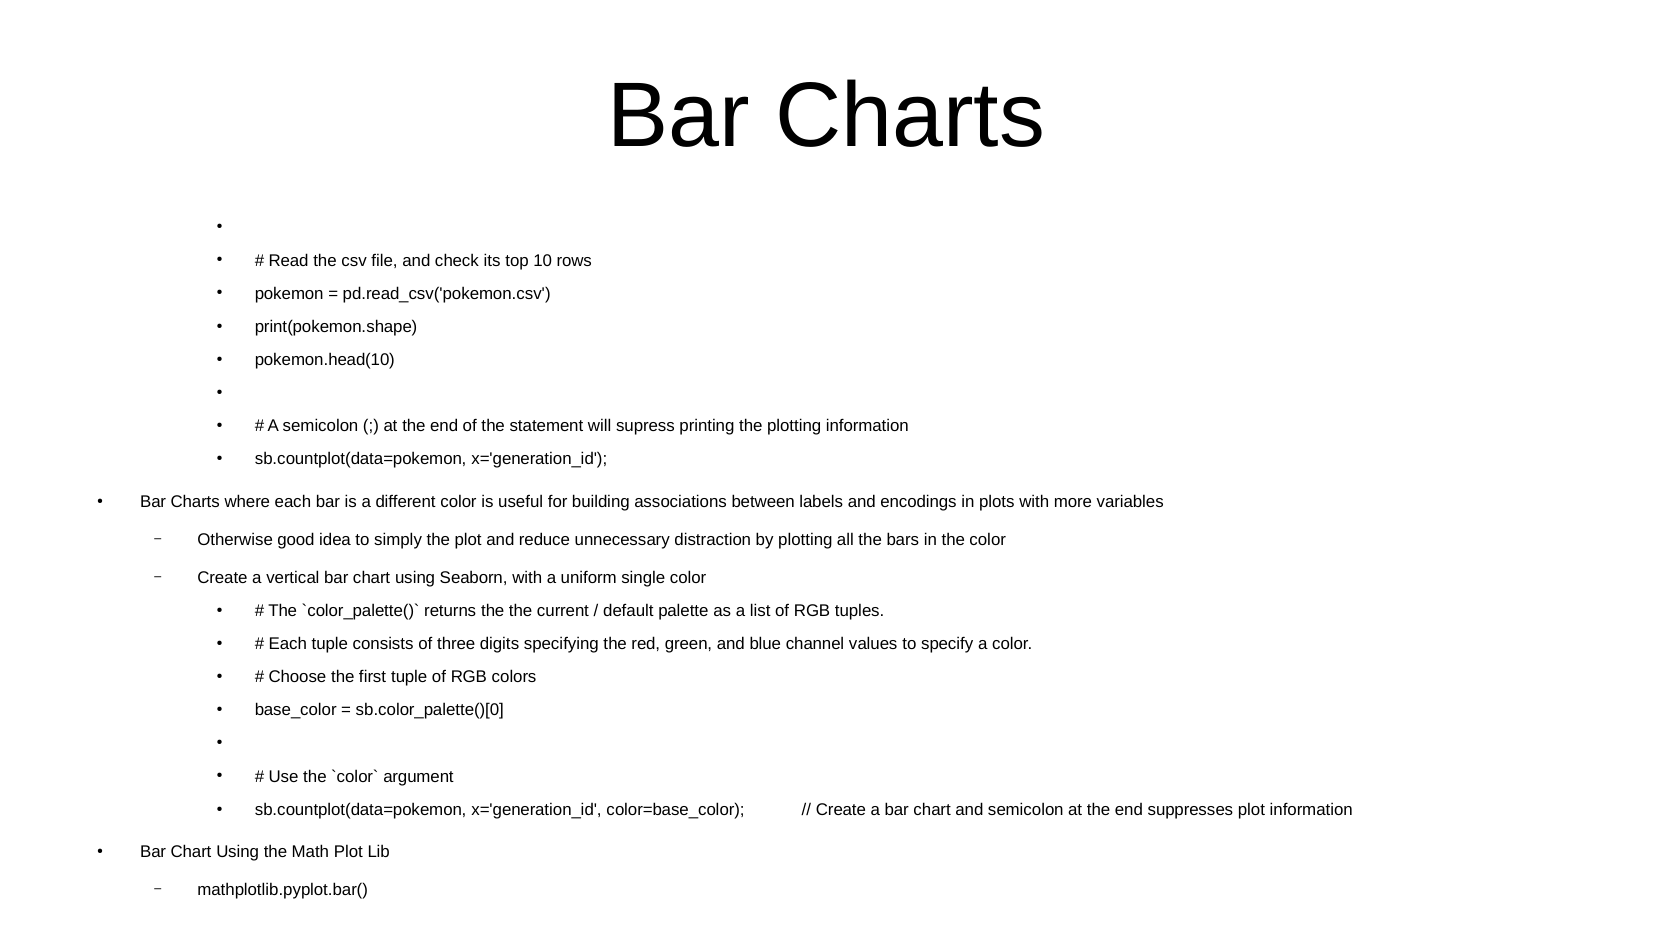

# Bar Charts
# Read the csv file, and check its top 10 rows
pokemon = pd.read_csv('pokemon.csv')
print(pokemon.shape)
pokemon.head(10)
# A semicolon (;) at the end of the statement will supress printing the plotting information
sb.countplot(data=pokemon, x='generation_id');
Bar Charts where each bar is a different color is useful for building associations between labels and encodings in plots with more variables
Otherwise good idea to simply the plot and reduce unnecessary distraction by plotting all the bars in the color
Create a vertical bar chart using Seaborn, with a uniform single color
# The `color_palette()` returns the the current / default palette as a list of RGB tuples.
# Each tuple consists of three digits specifying the red, green, and blue channel values to specify a color.
# Choose the first tuple of RGB colors
base_color = sb.color_palette()[0]
# Use the `color` argument
sb.countplot(data=pokemon, x='generation_id', color=base_color);			// Create a bar chart and semicolon at the end suppresses plot information
Bar Chart Using the Math Plot Lib
mathplotlib.pyplot.bar()